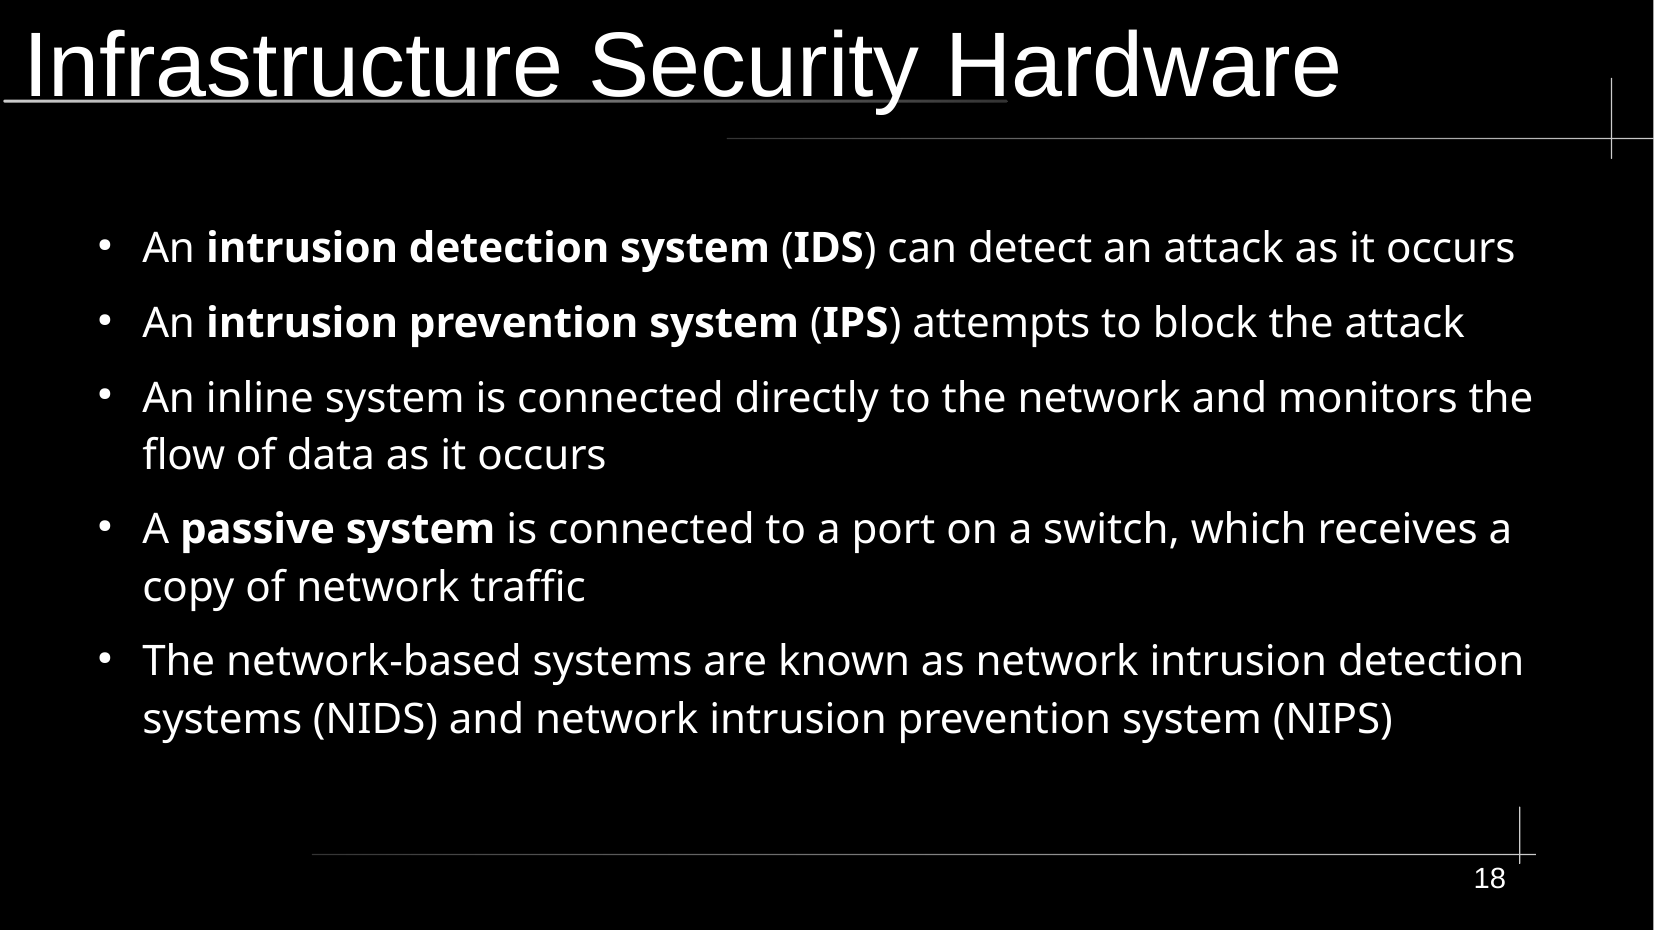

# Infrastructure Security Hardware
An intrusion detection system (IDS) can detect an attack as it occurs
An intrusion prevention system (IPS) attempts to block the attack
An inline system is connected directly to the network and monitors the flow of data as it occurs
A passive system is connected to a port on a switch, which receives a copy of network traffic
The network-based systems are known as network intrusion detection systems (NIDS) and network intrusion prevention system (NIPS)
18